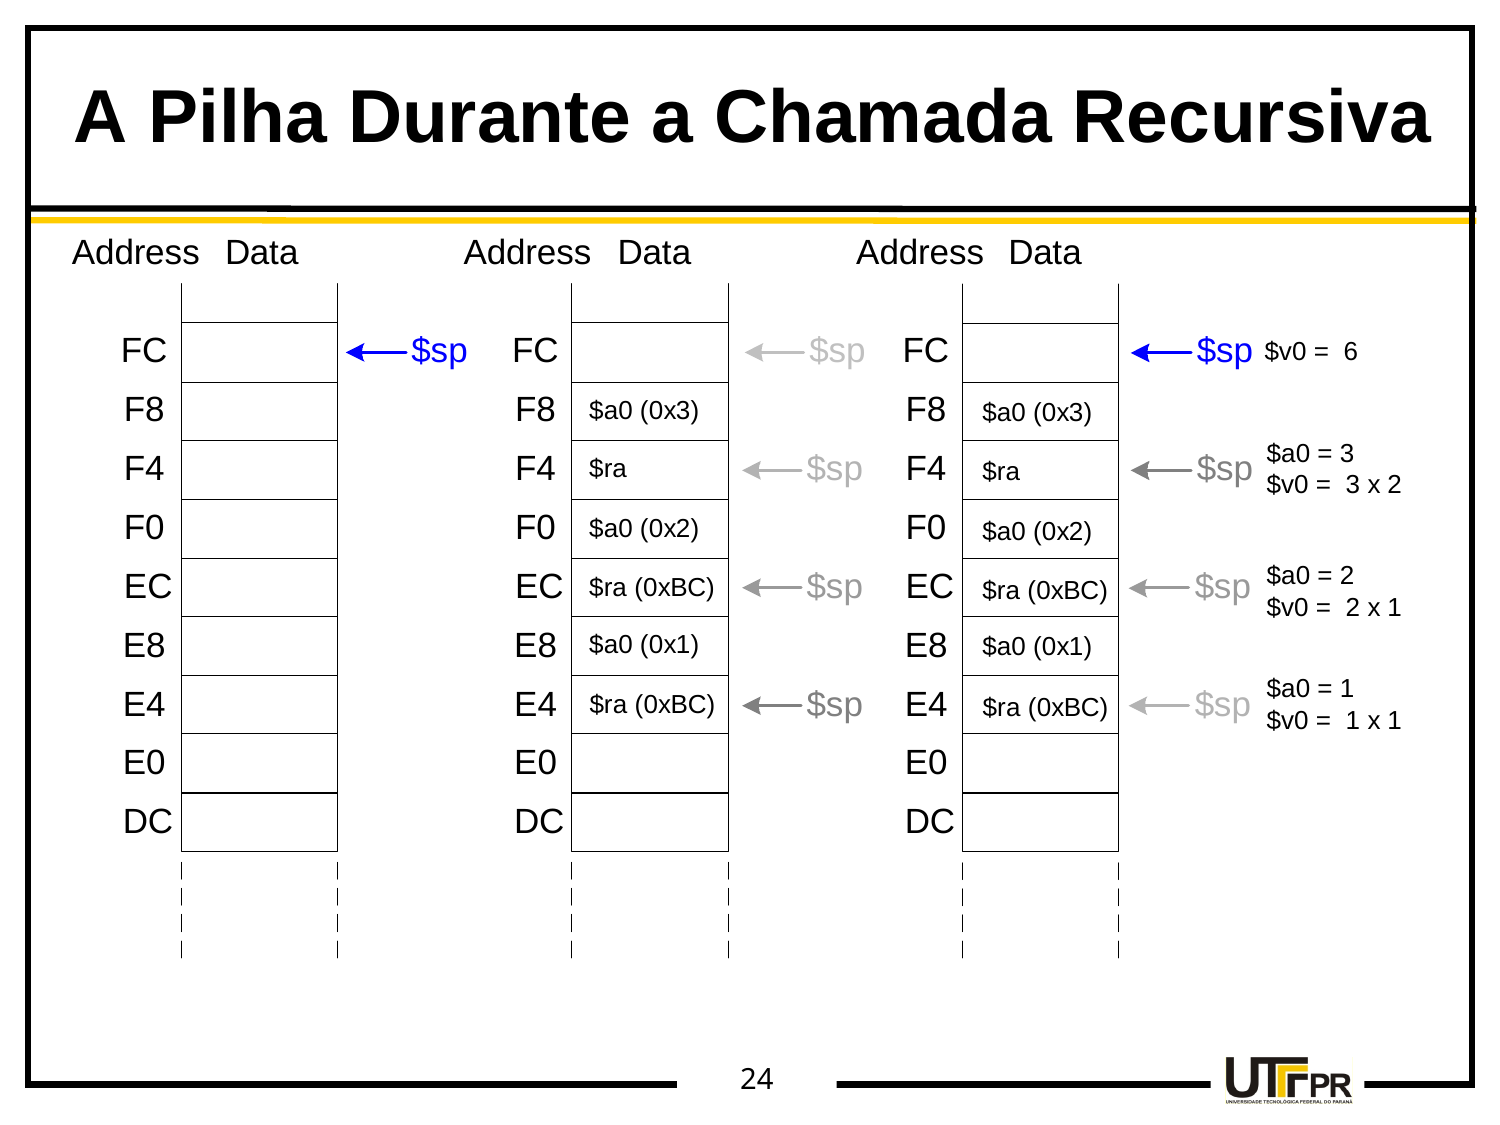

# A Pilha Durante a Chamada Recursiva